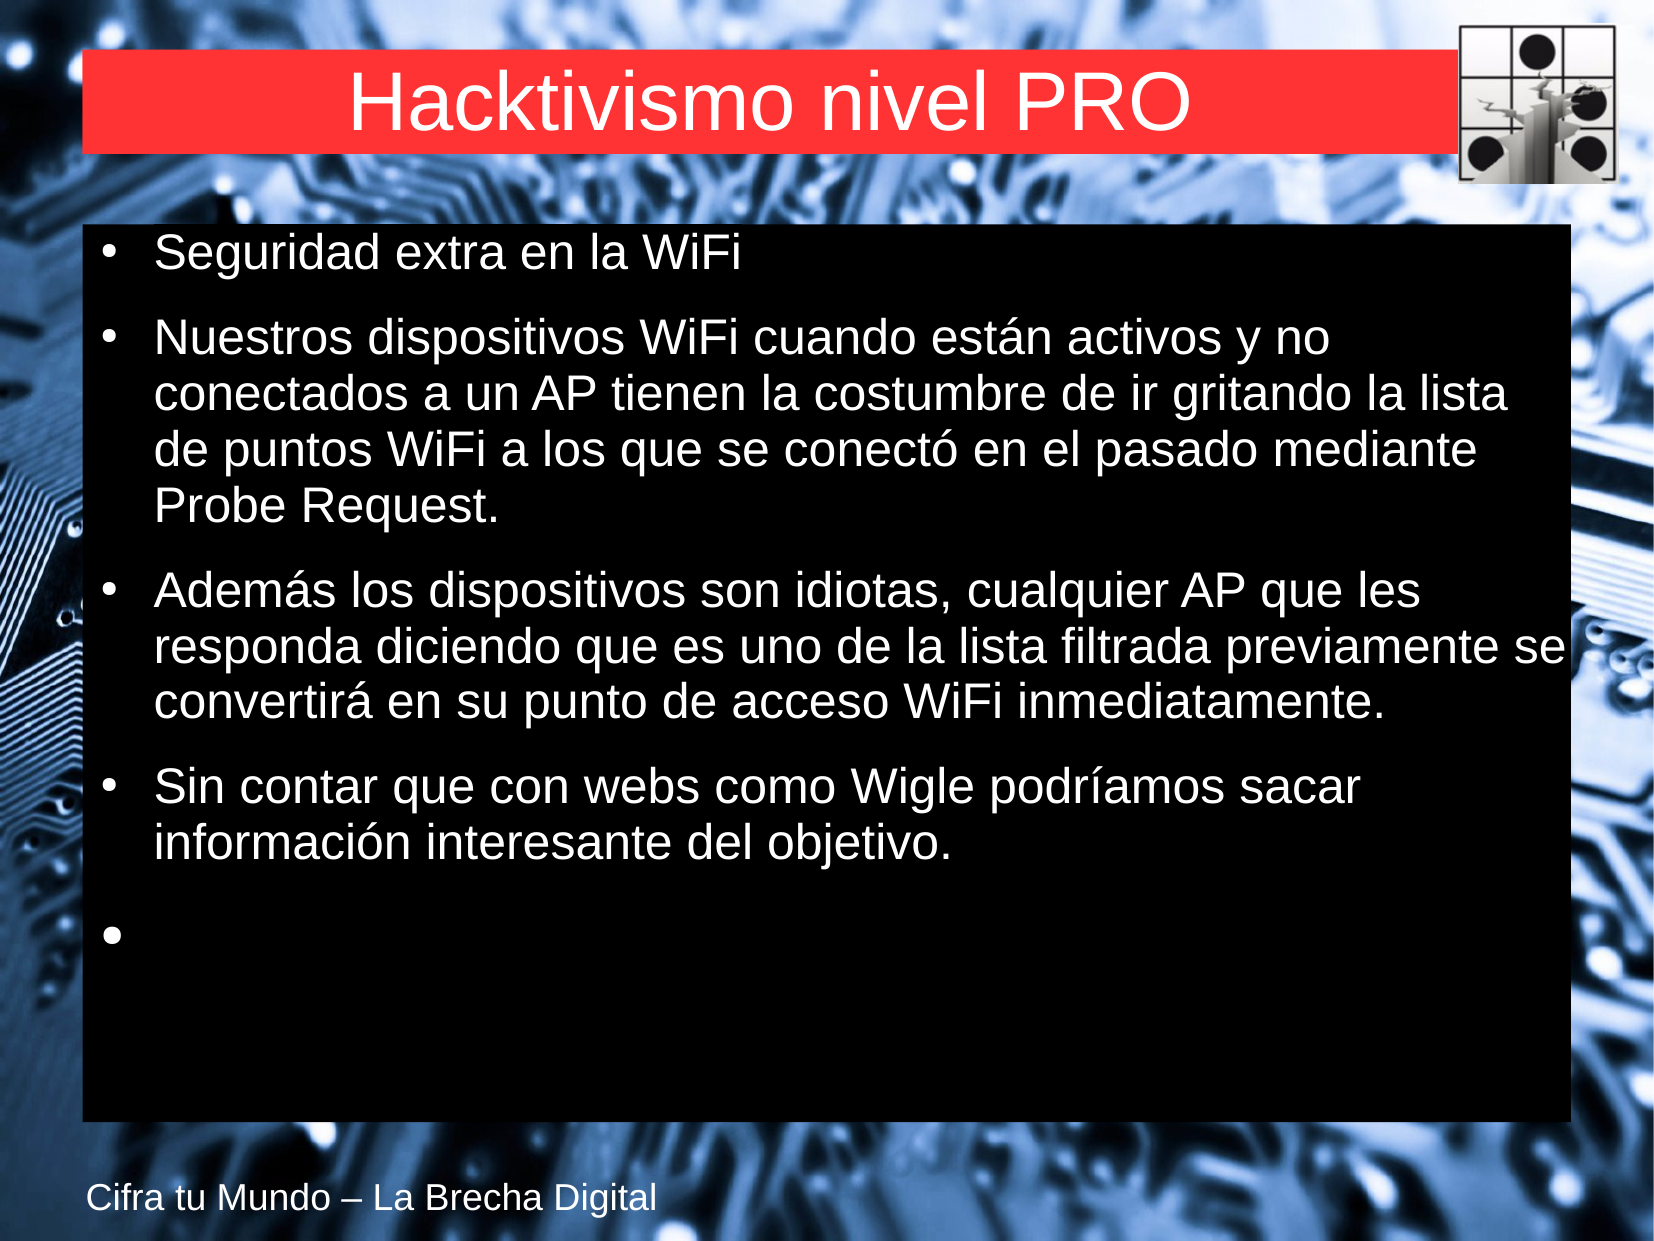

Tráfico de datos seguro con Tor y/o VPN
Hacktivismo nivel PRO
# Seguridad extra en la WiFi
Nuestros dispositivos WiFi cuando están activos y no conectados a un AP tienen la costumbre de ir gritando la lista de puntos WiFi a los que se conectó en el pasado mediante Probe Request.
Además los dispositivos son idiotas, cualquier AP que les responda diciendo que es uno de la lista filtrada previamente se convertirá en su punto de acceso WiFi inmediatamente.
Sin contar que con webs como Wigle podríamos sacar información interesante del objetivo.
Cifra tu Mundo – La Brecha Digital